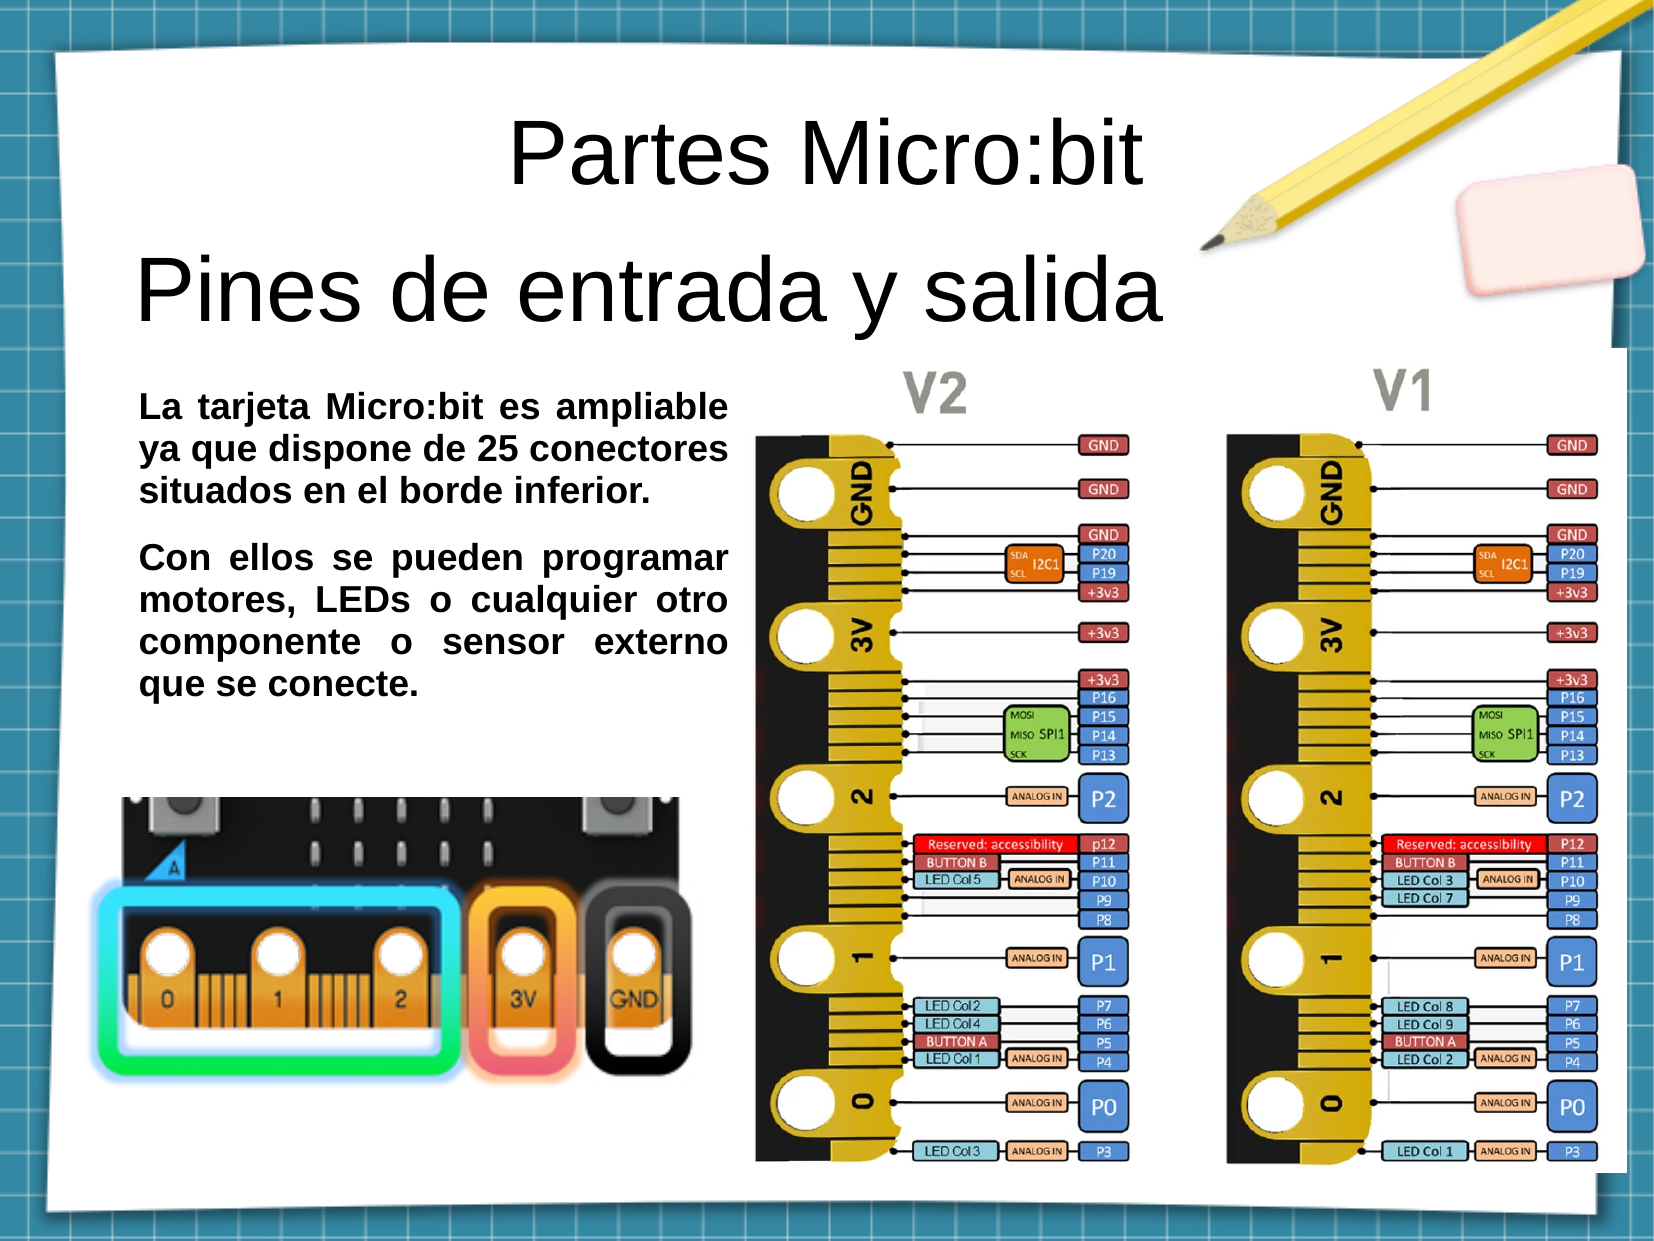

# Partes Micro:bit
Pines de entrada y salida
La tarjeta Micro:bit es ampliable ya que dispone de 25 conectores situados en el borde inferior.
Con ellos se pueden programar motores, LEDs o cualquier otro componente o sensor externo que se conecte.